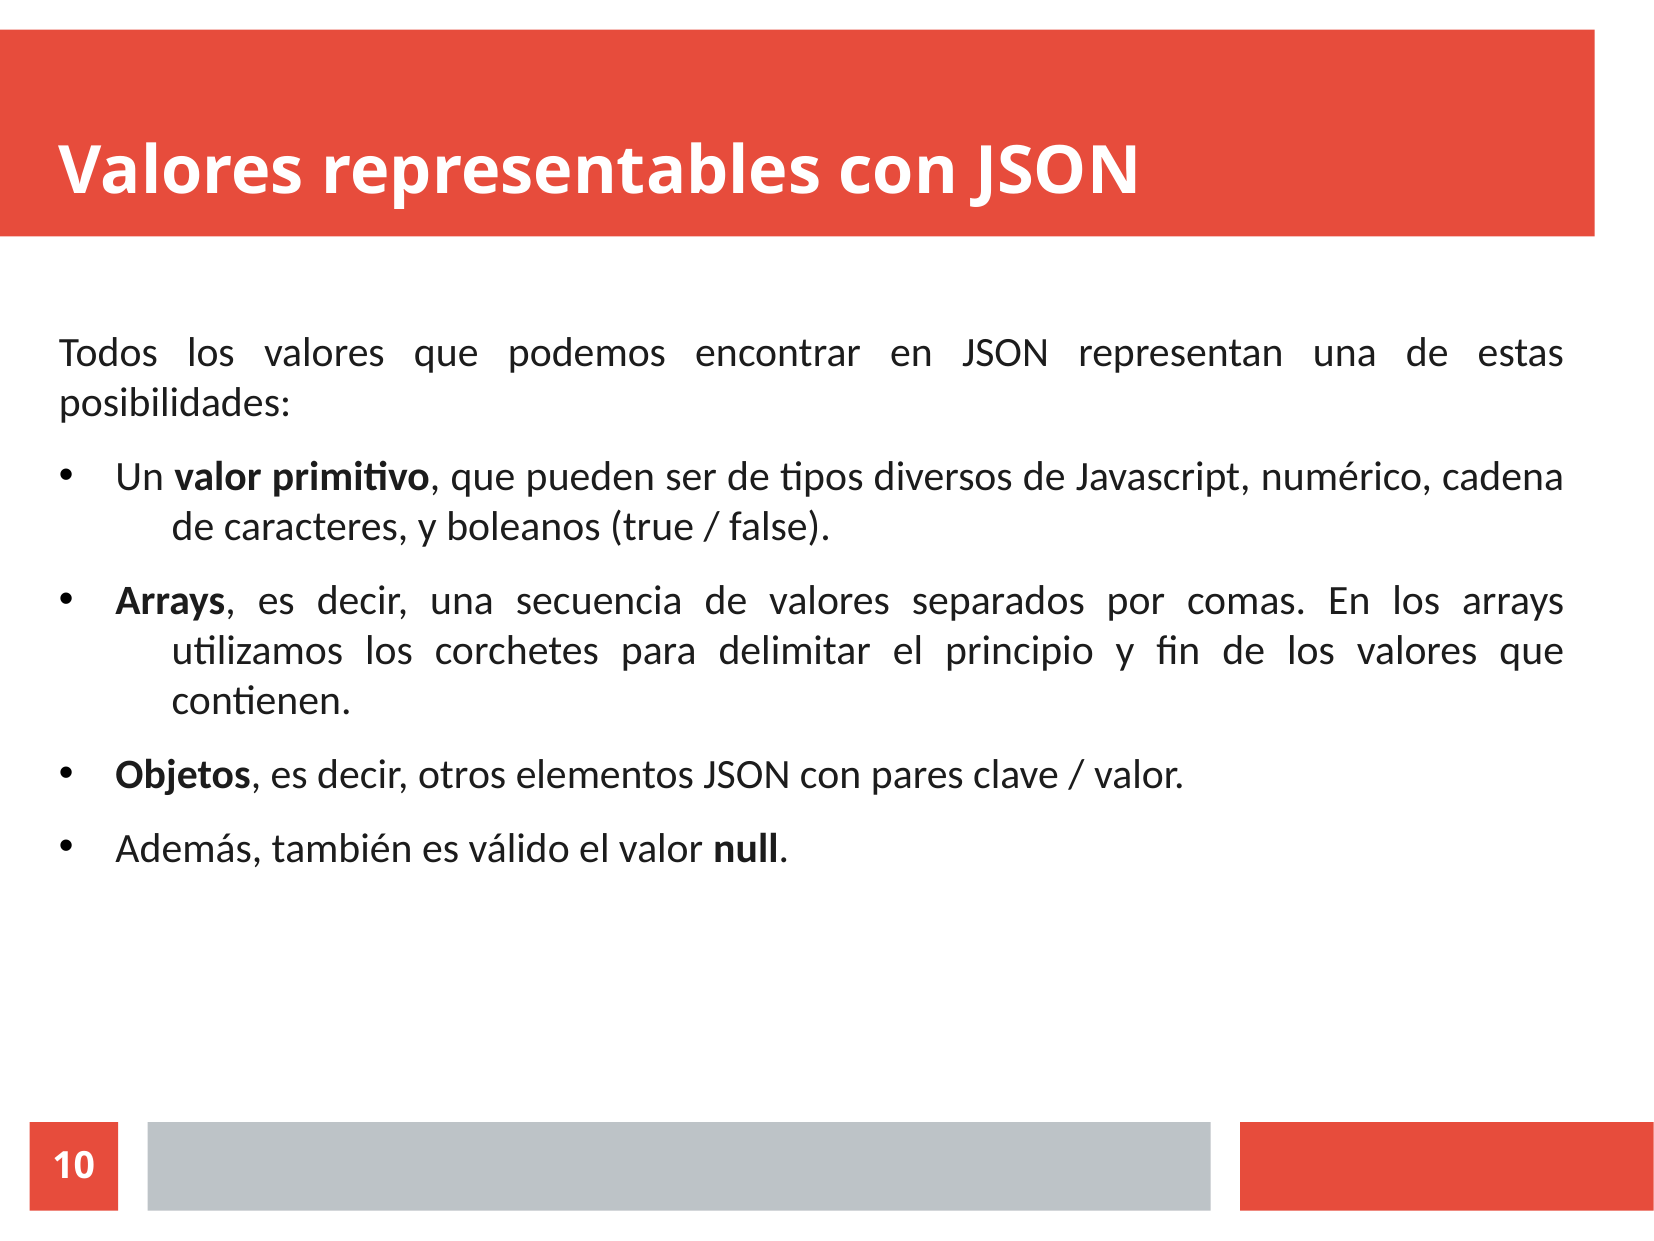

# Valores representables con JSON
Todos los valores que podemos encontrar en JSON representan una de estas posibilidades:
Un valor primitivo, que pueden ser de tipos diversos de Javascript, numérico, cadena de caracteres, y boleanos (true / false).
Arrays, es decir, una secuencia de valores separados por comas. En los arrays utilizamos los corchetes para delimitar el principio y fin de los valores que contienen.
Objetos, es decir, otros elementos JSON con pares clave / valor.
Además, también es válido el valor null.